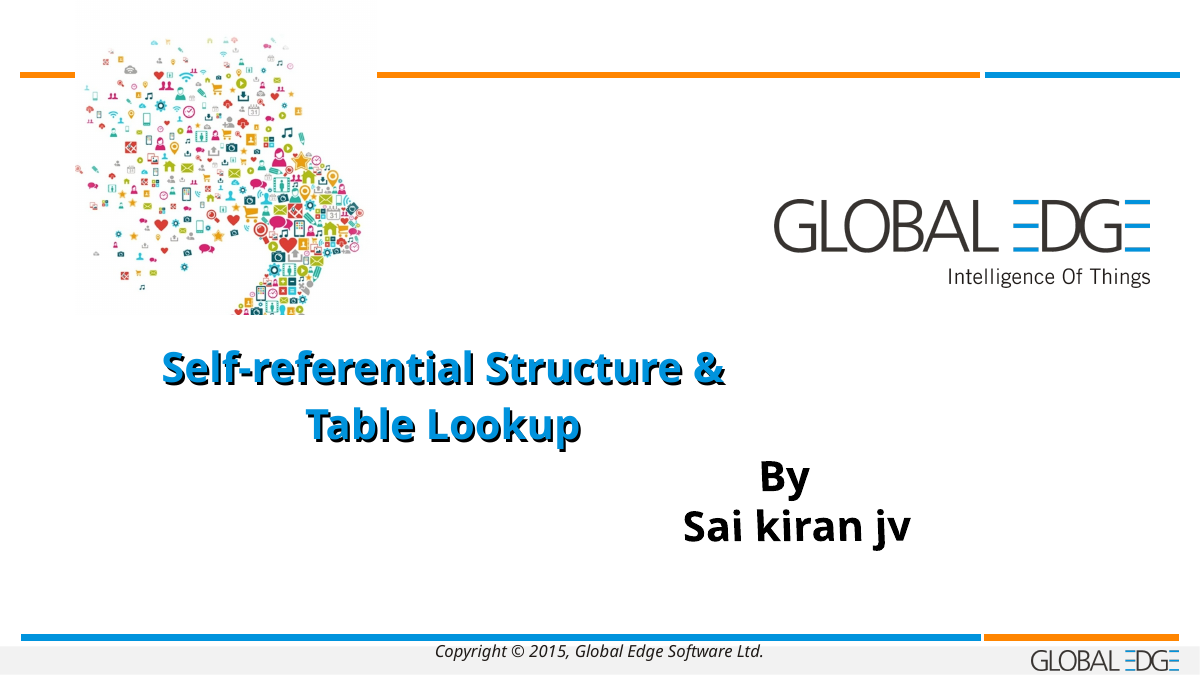

Self-referential Structure & Table Lookup
By
Sai kiran jv